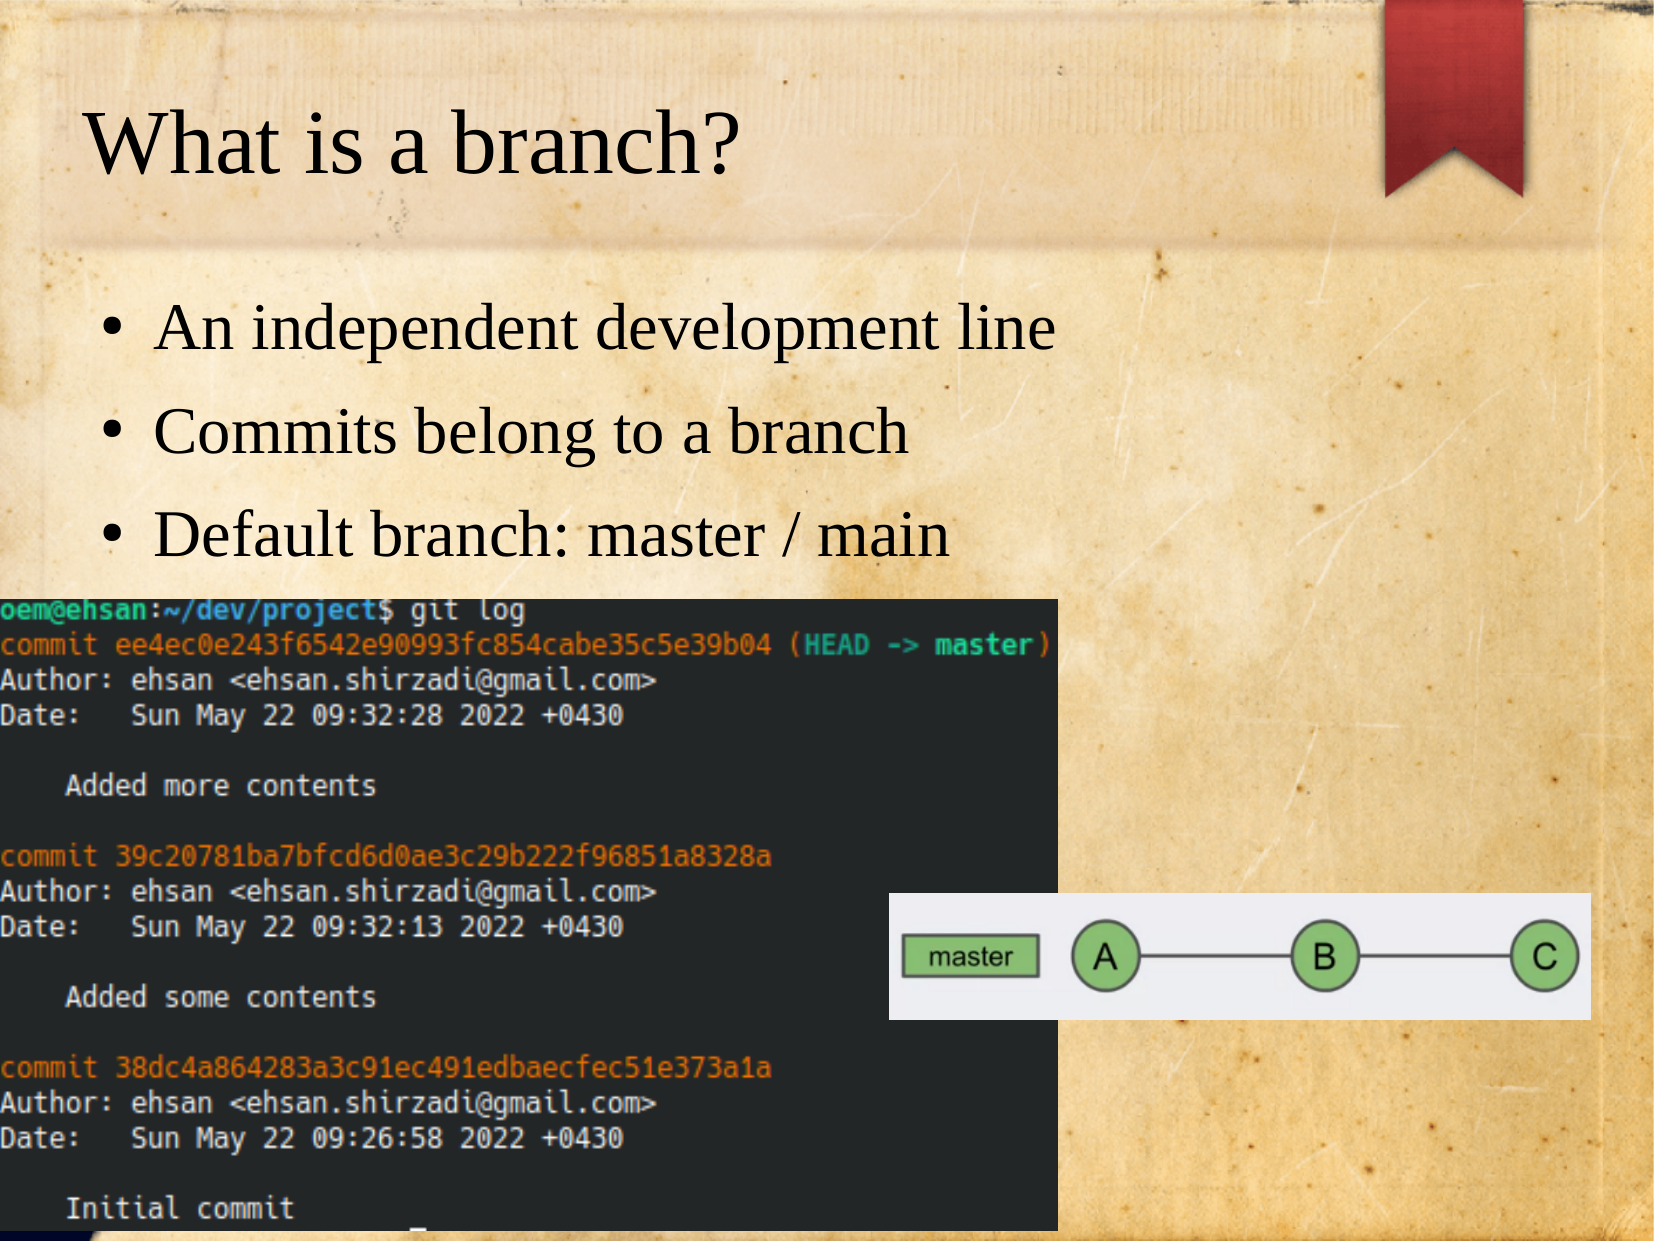

# What is a branch?
An independent development line
Commits belong to a branch
Default branch: master / main